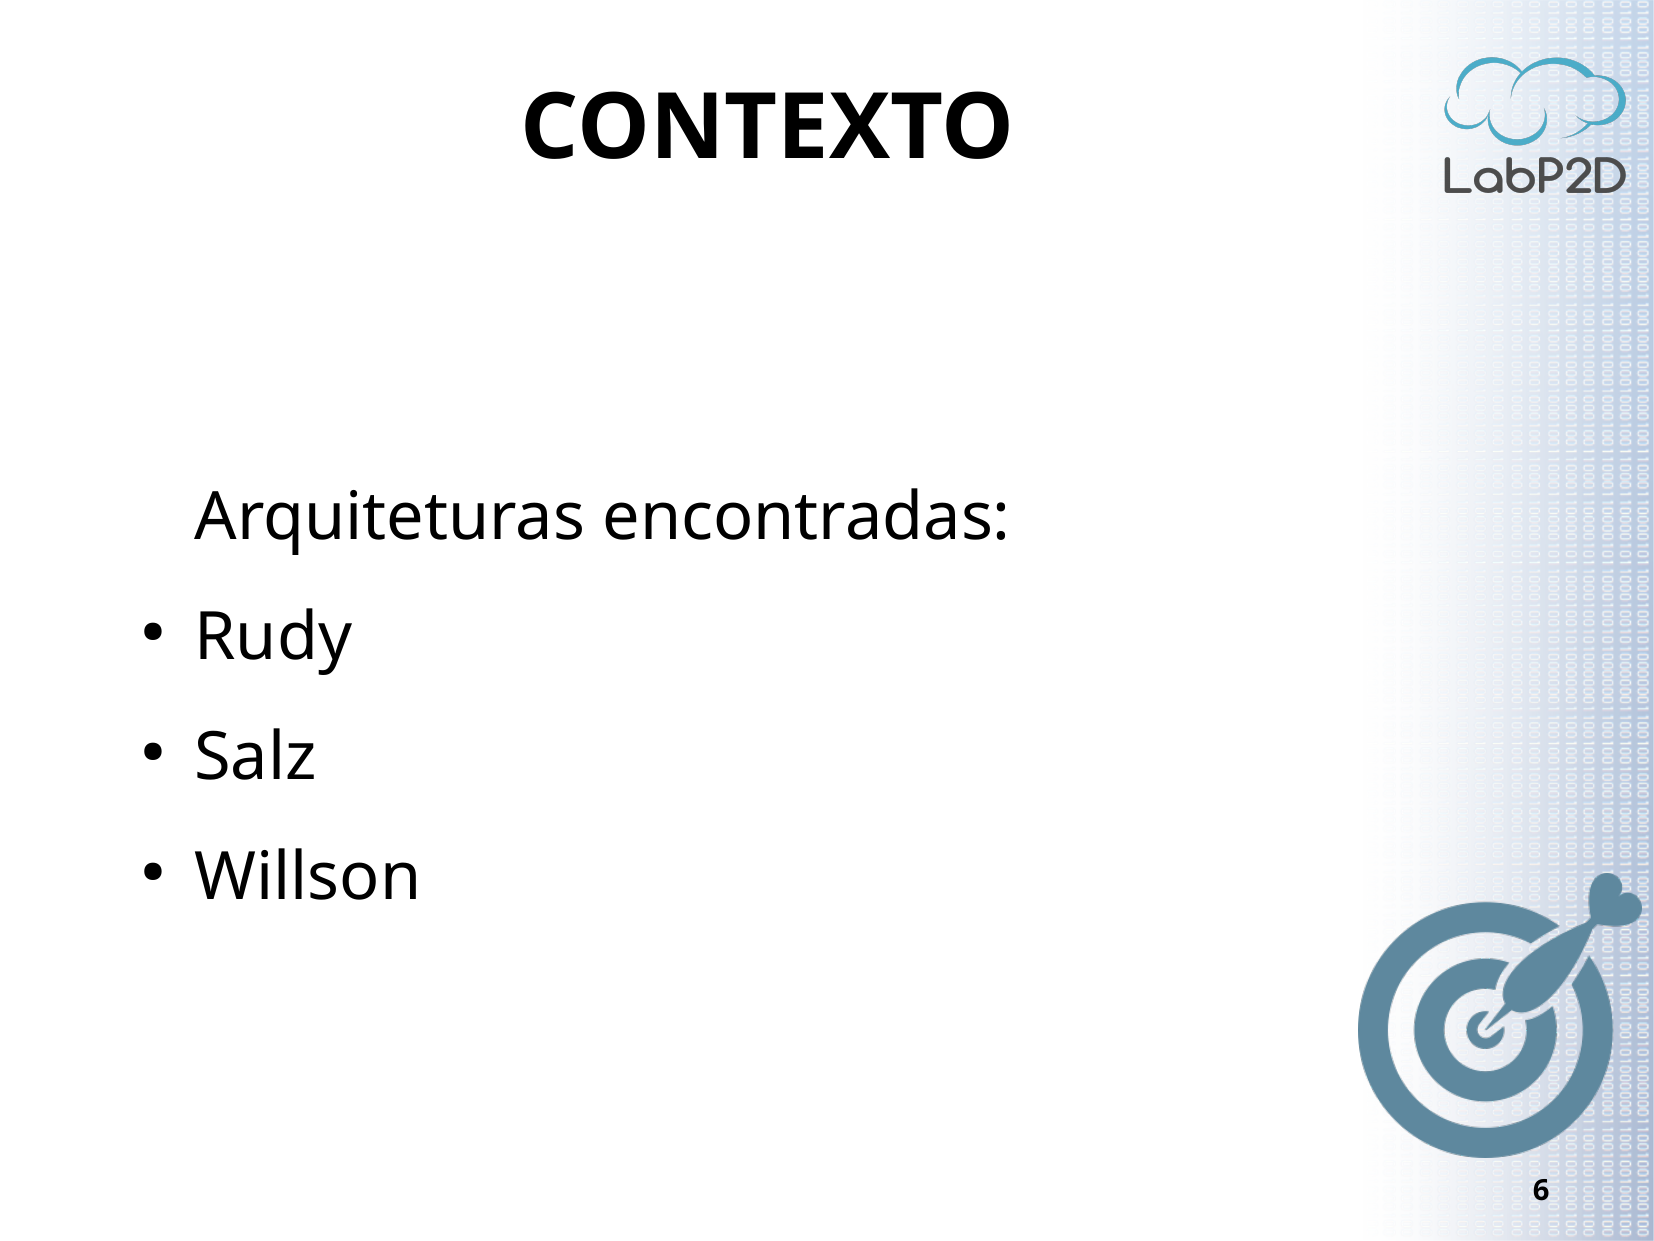

# CONTEXTO
Arquiteturas encontradas:
Rudy
Salz
Willson
6